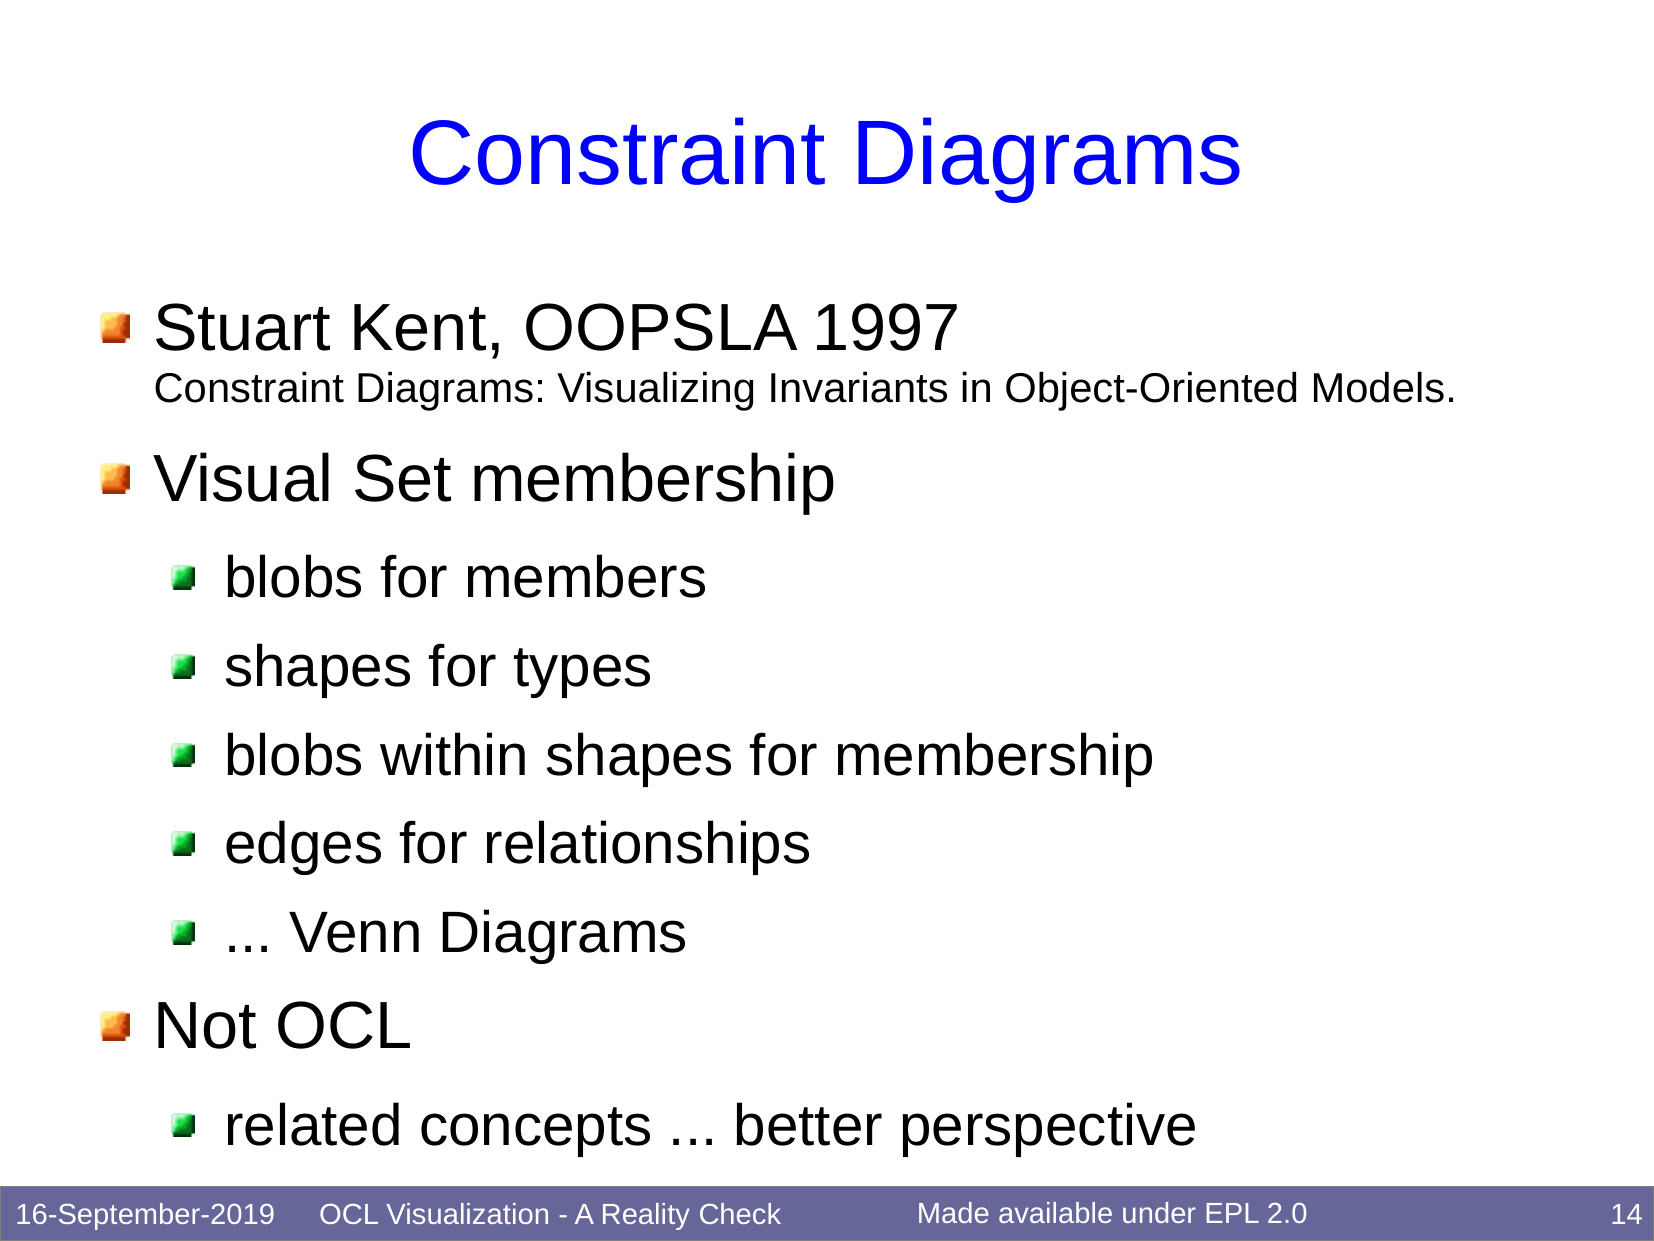

# Constraint Diagrams
Stuart Kent, OOPSLA 1997
Constraint Diagrams: Visualizing Invariants in Object-Oriented Models.
Visual Set membership
blobs for members
shapes for types
blobs within shapes for membership
edges for relationships
... Venn Diagrams
Not OCL
related concepts ... better perspective
16-September-2019
OCL Visualization - A Reality Check
14